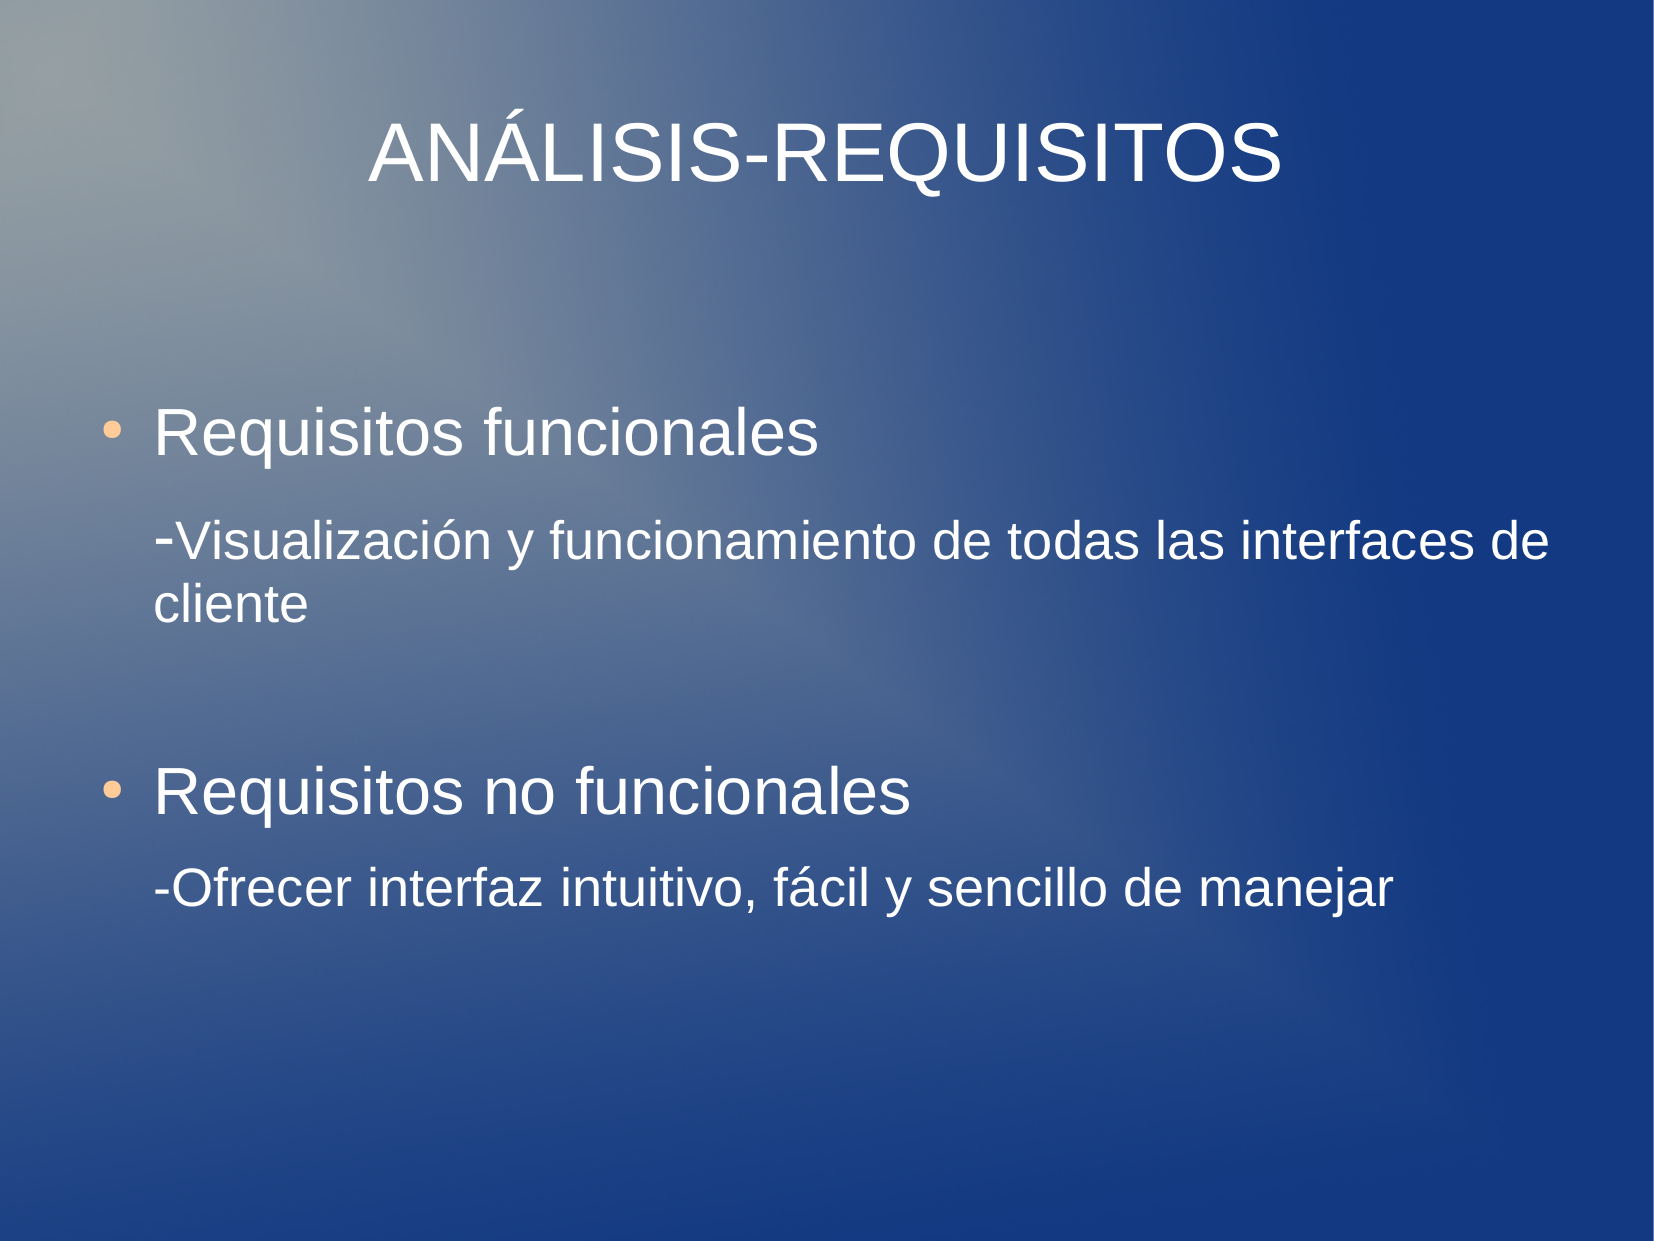

# ANÁLISIS-REQUISITOS
Requisitos funcionales
-Visualización y funcionamiento de todas las interfaces de cliente
Requisitos no funcionales
-Ofrecer interfaz intuitivo, fácil y sencillo de manejar